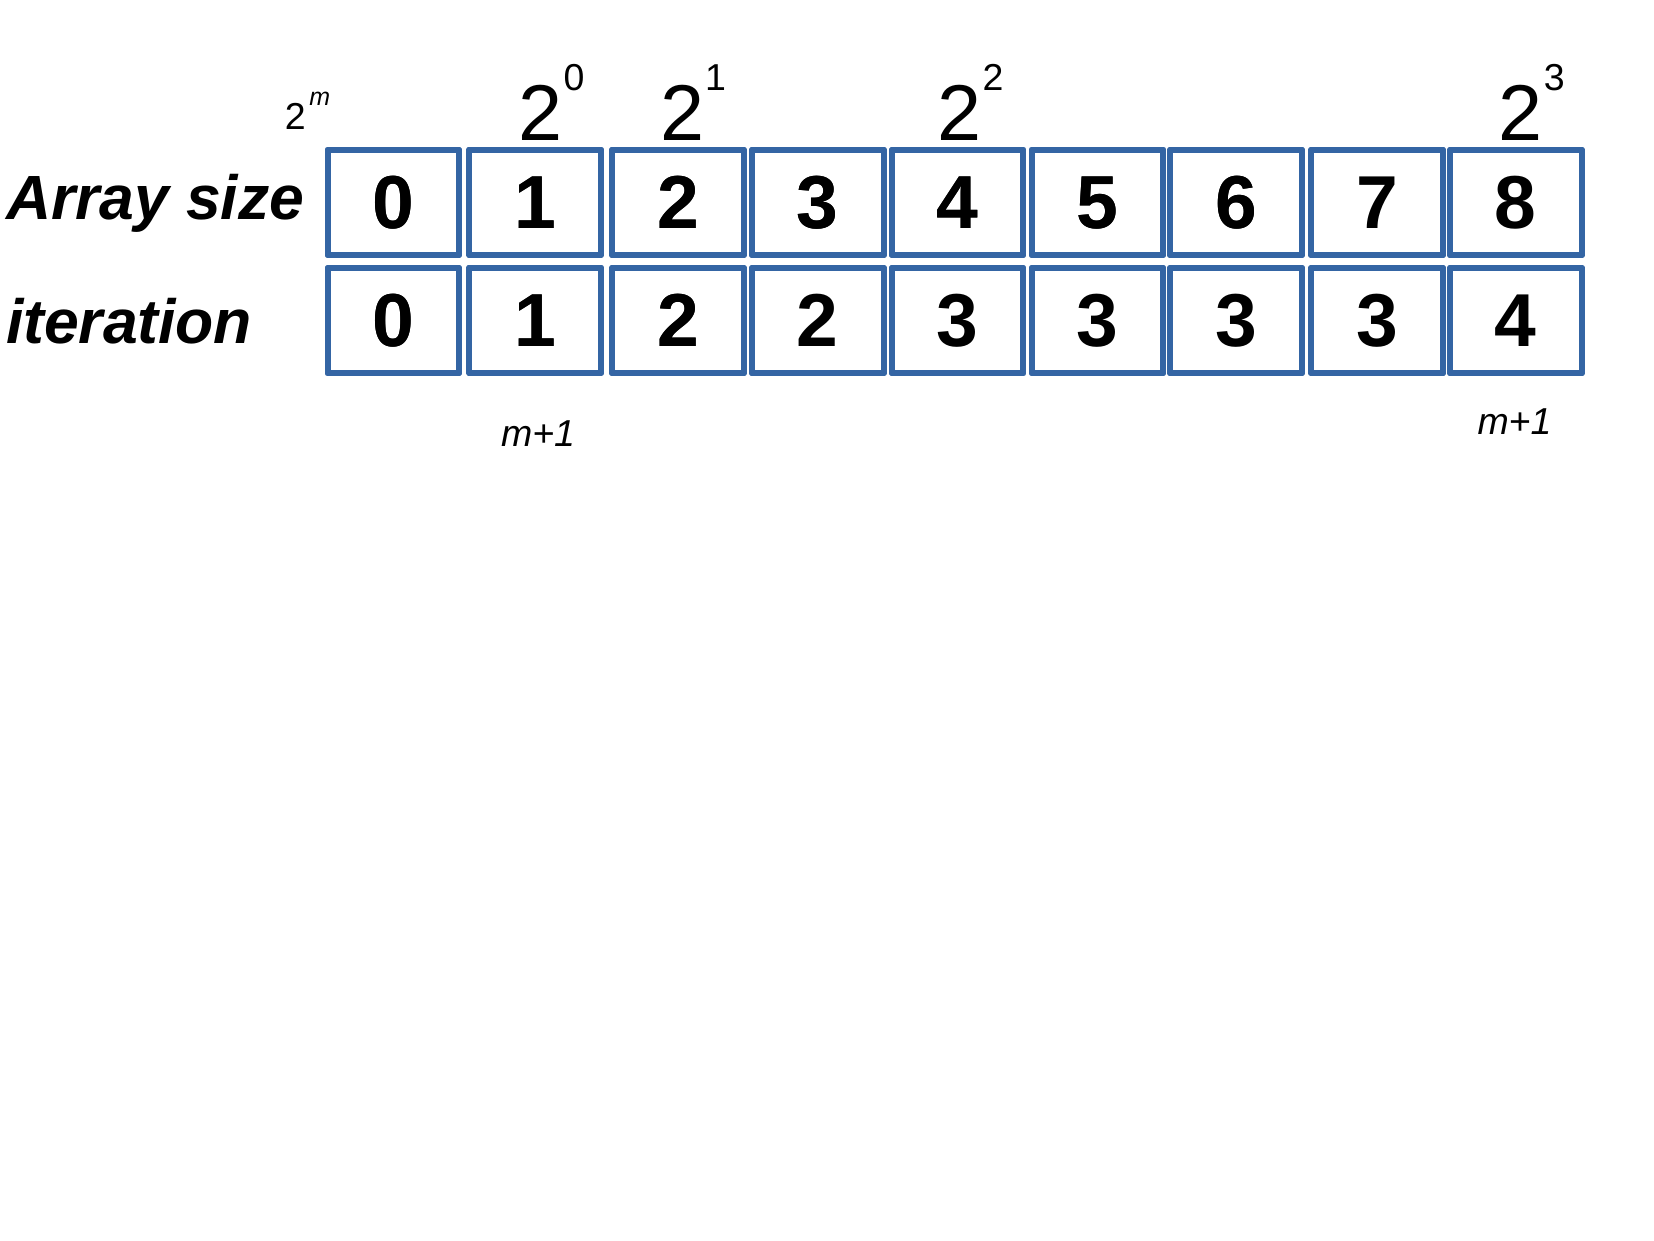

0
1
2
3
2
2
2
2
m
2
1
1
0
0
2
2
3
3
4
4
5
5
6
6
7
8
Array size
1
1
0
0
2
2
2
3
3
3
3
4
iteration
m+1
m+1